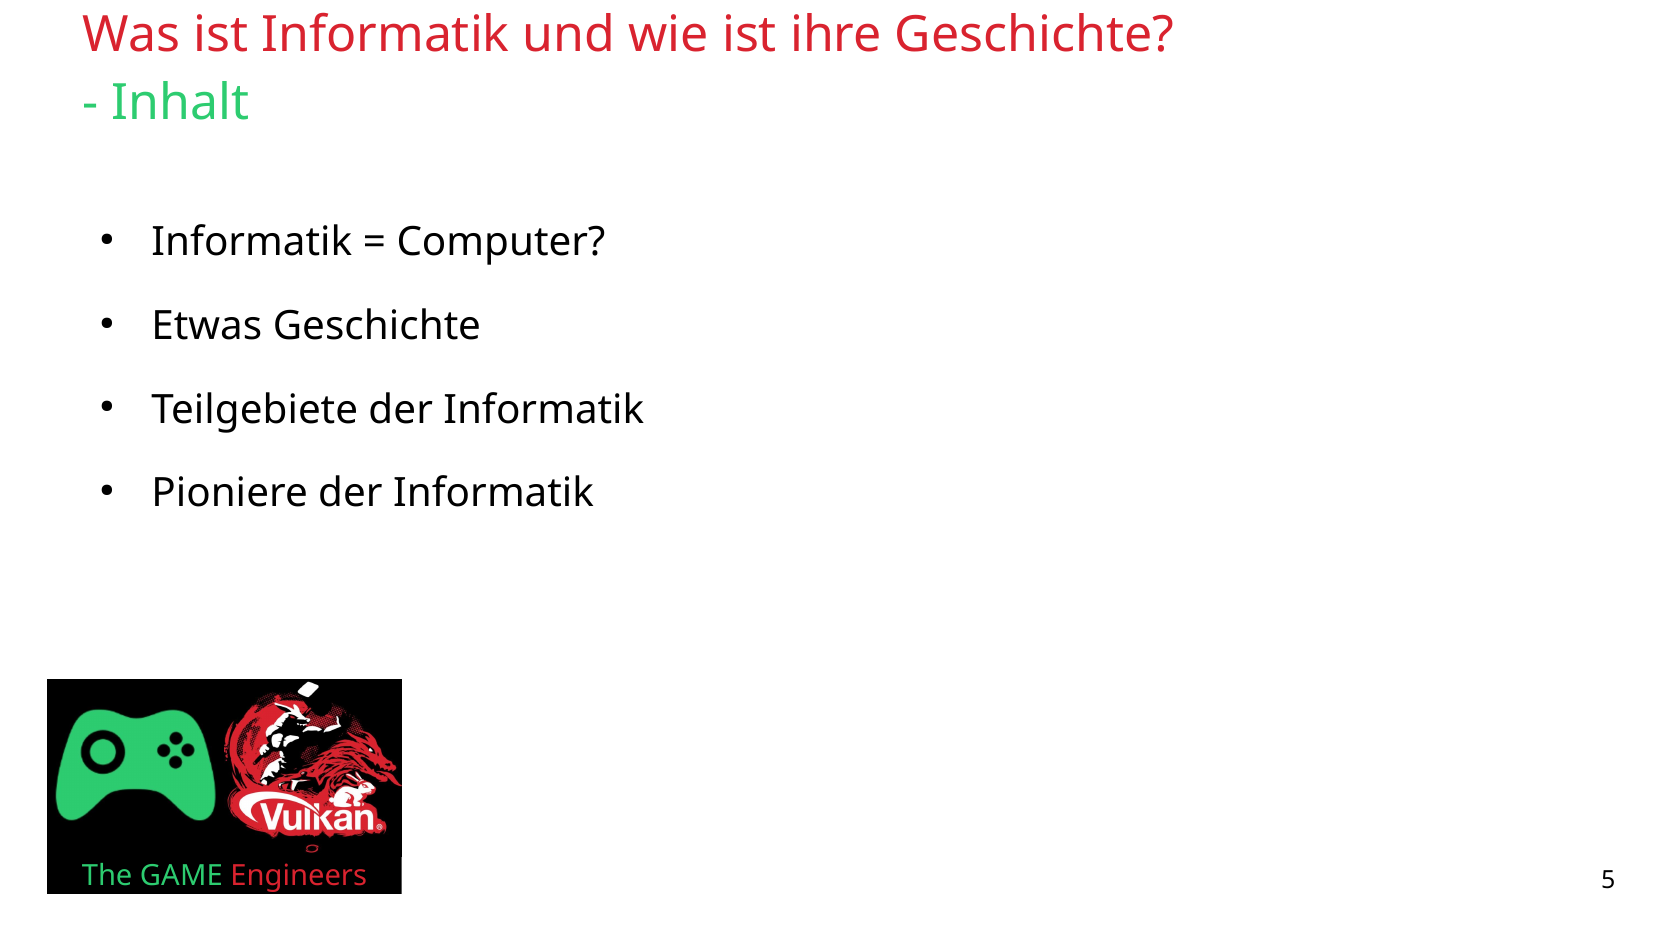

# Was ist Informatik und wie ist ihre Geschichte? - Inhalt
Informatik = Computer?
Etwas Geschichte
Teilgebiete der Informatik
Pioniere der Informatik